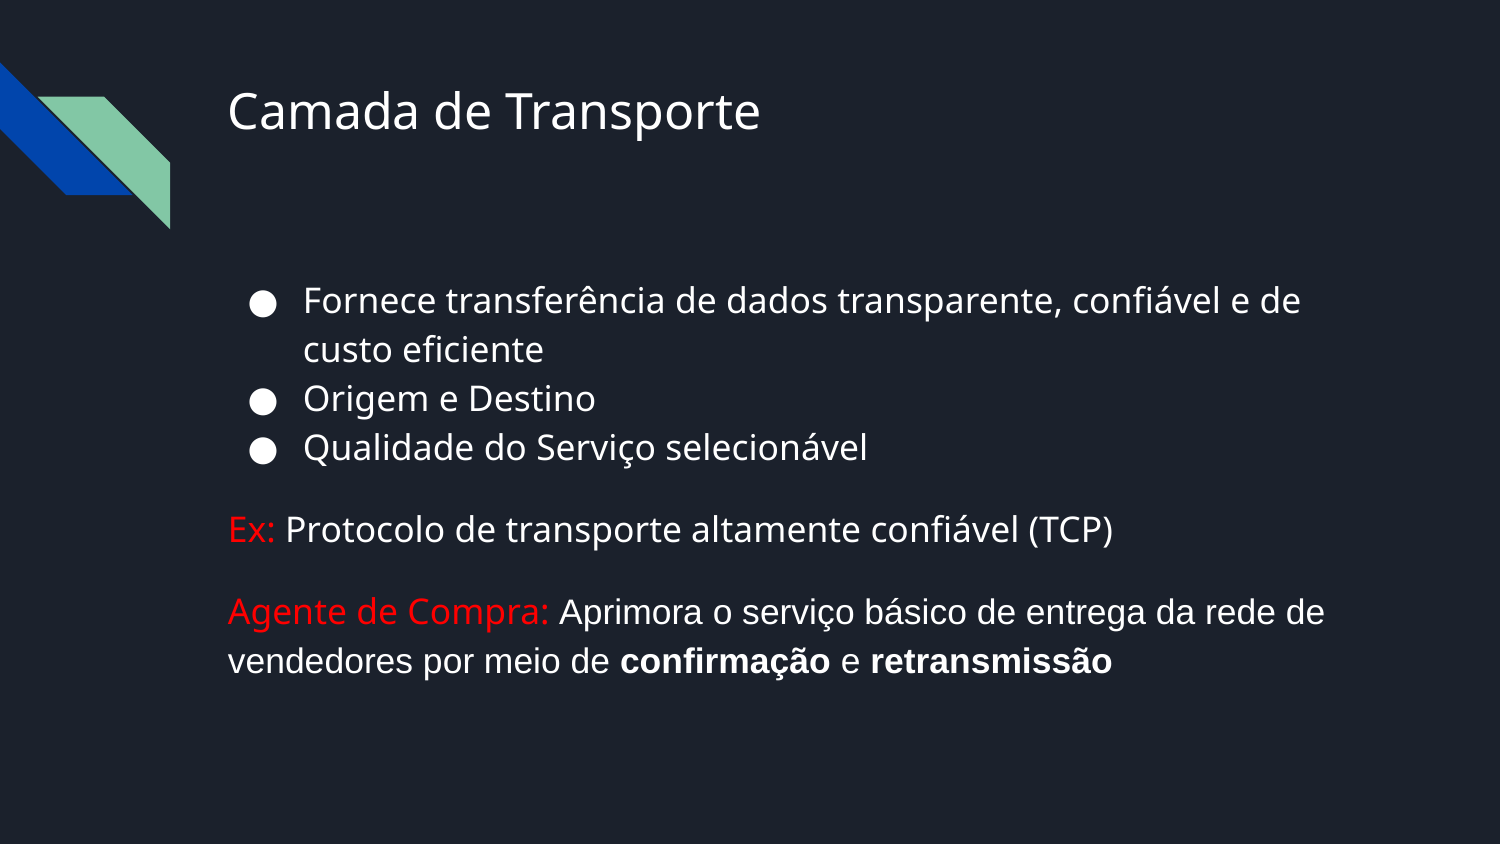

# Camada de Transporte
Fornece transferência de dados transparente, confiável e de custo eficiente
Origem e Destino
Qualidade do Serviço selecionável
Ex: Protocolo de transporte altamente confiável (TCP)
Agente de Compra: Aprimora o serviço básico de entrega da rede de vendedores por meio de confirmação e retransmissão